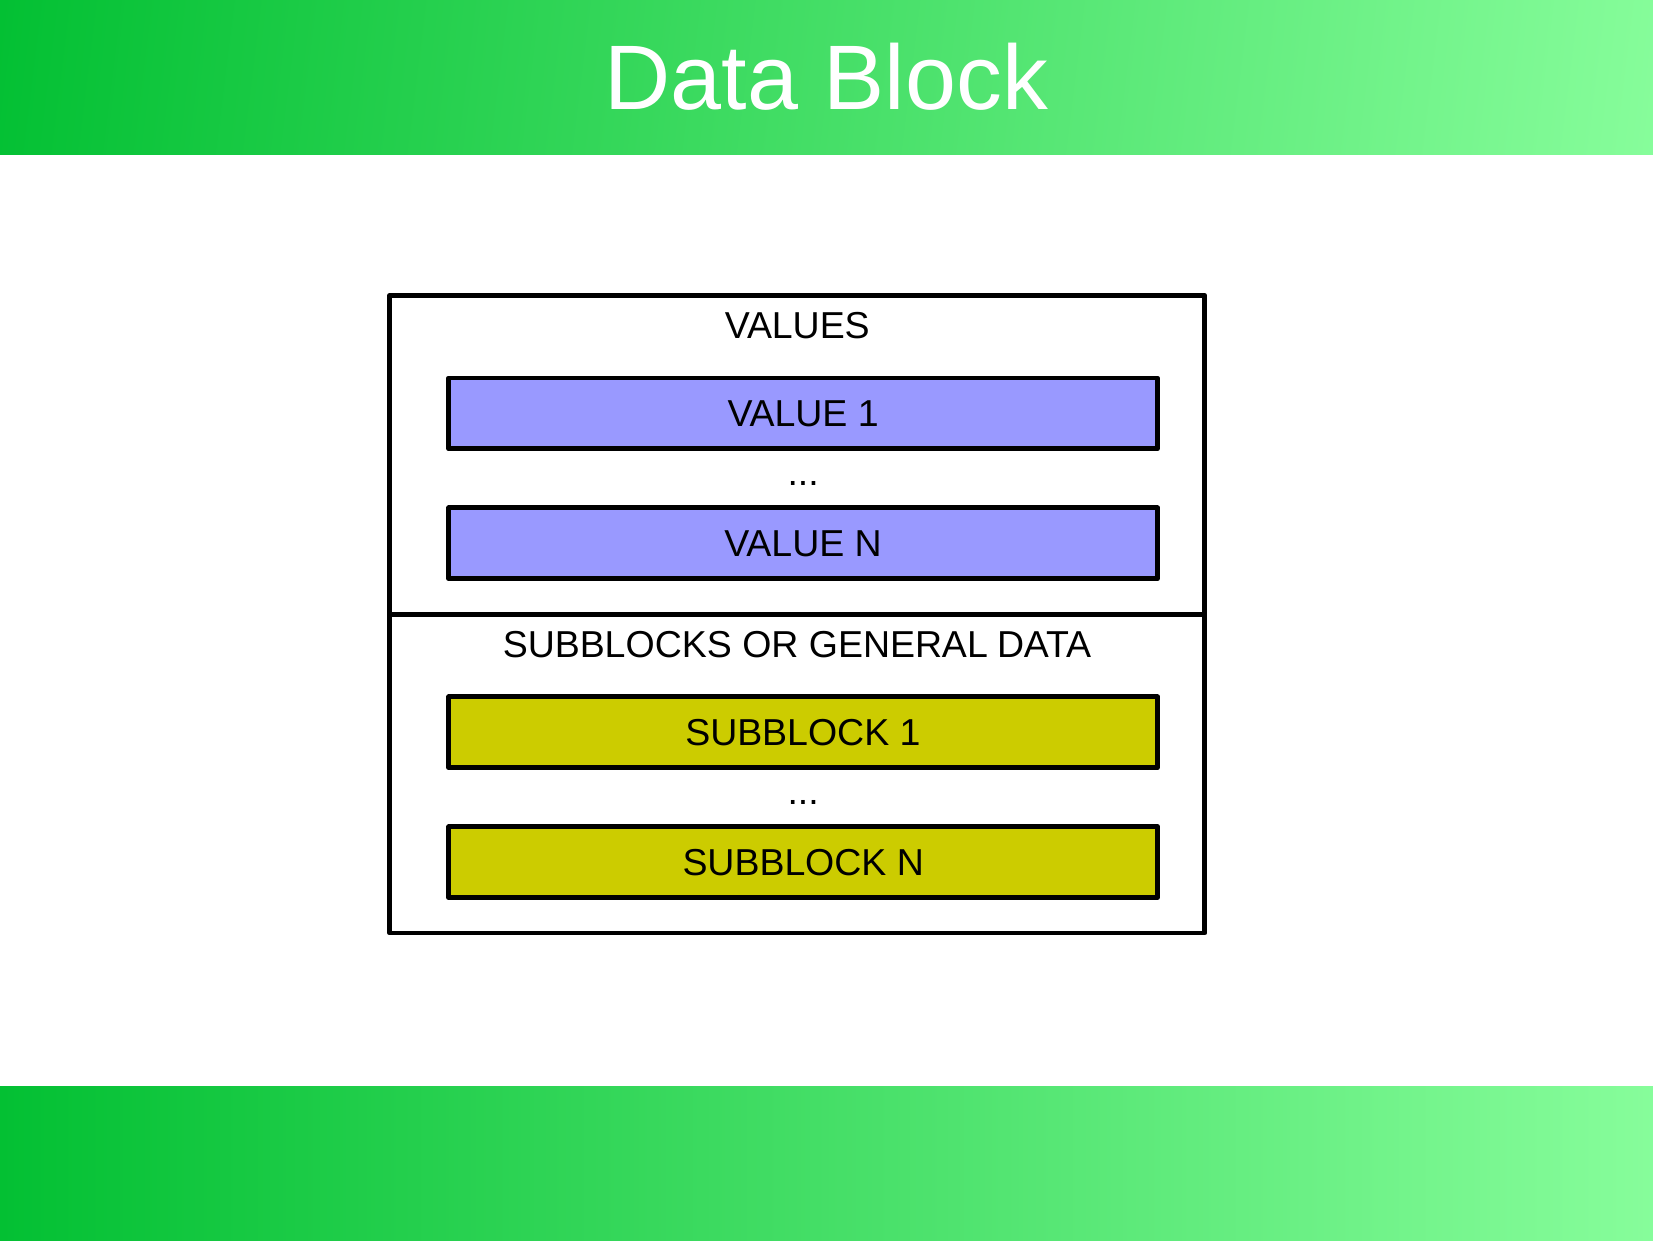

# Data Block
VALUES
VALUE 1
...
VALUE N
SUBBLOCKS OR GENERAL DATA
SUBBLOCK 1
...
SUBBLOCK N